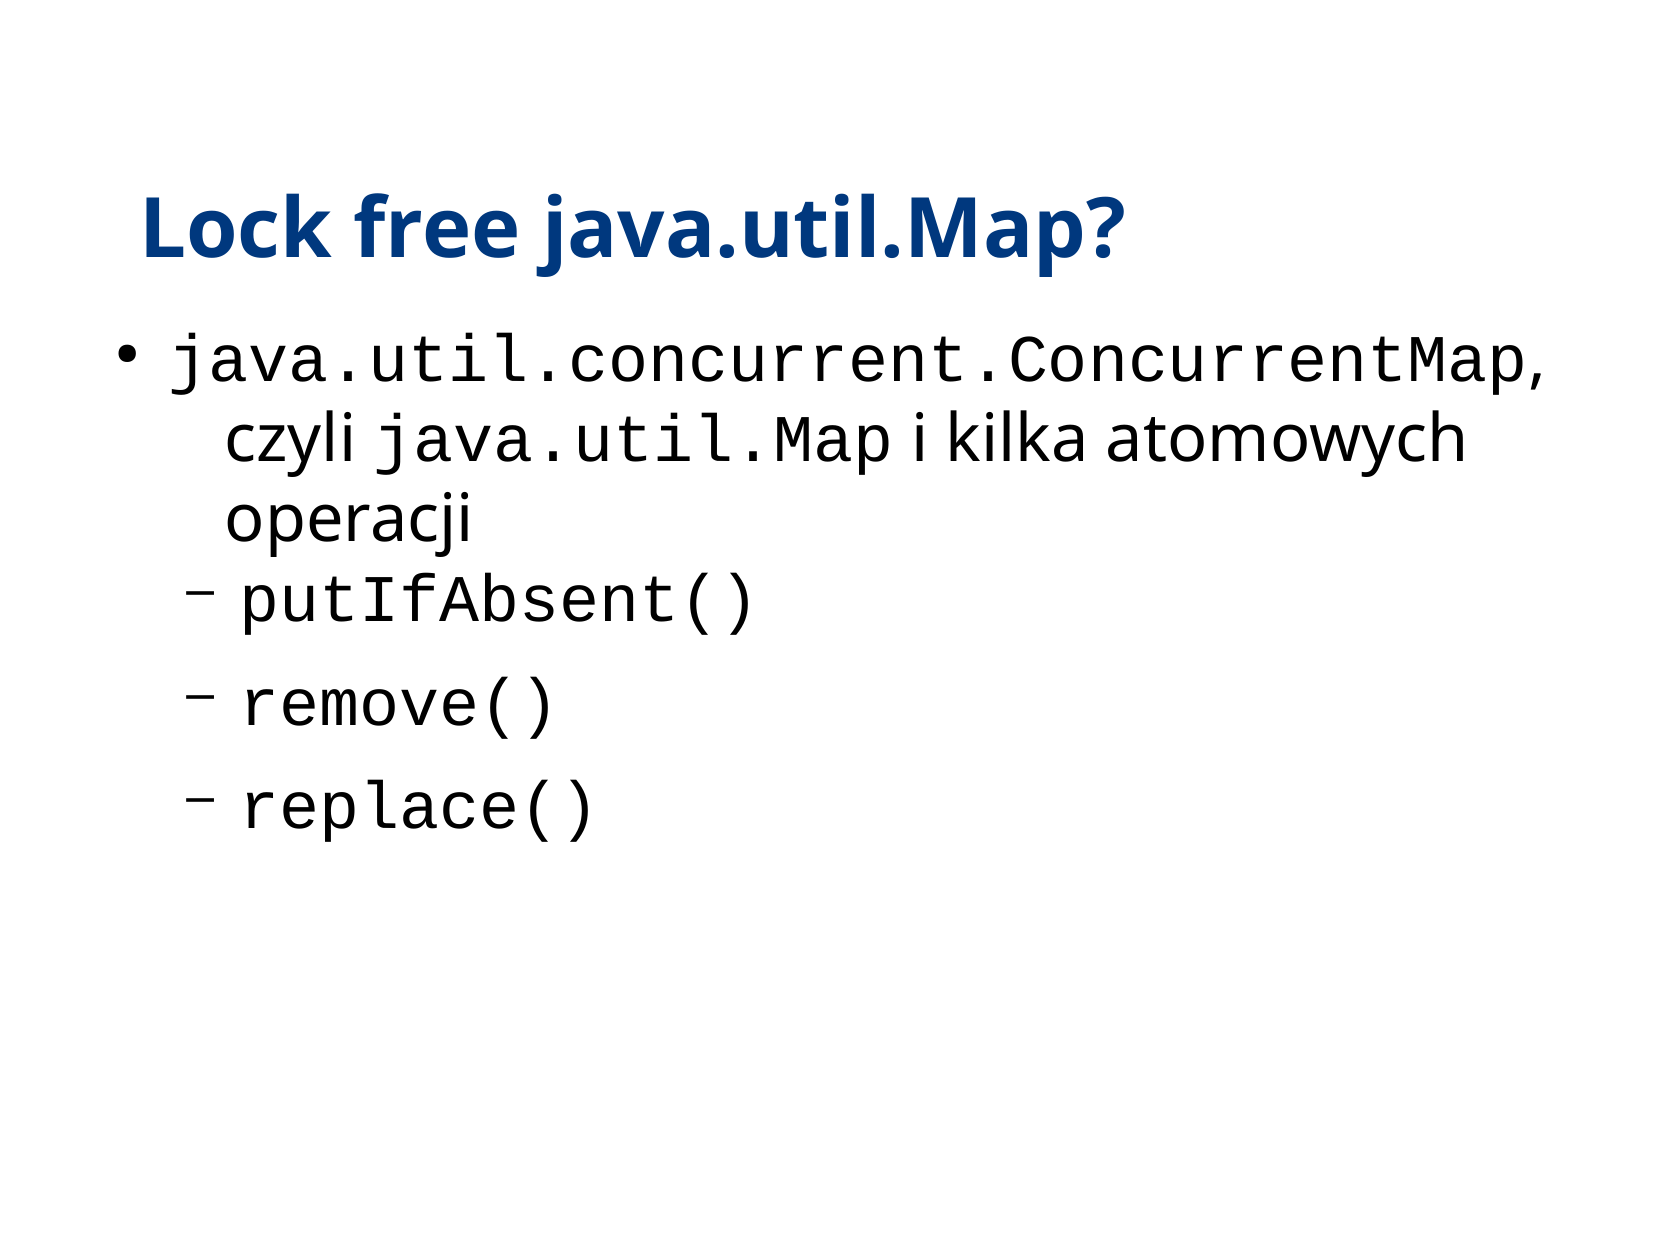

Lock free java.util.Map?
# java.util.concurrent.ConcurrentMap, czyli java.util.Map i kilka atomowych operacji
putIfAbsent()
remove()
replace()